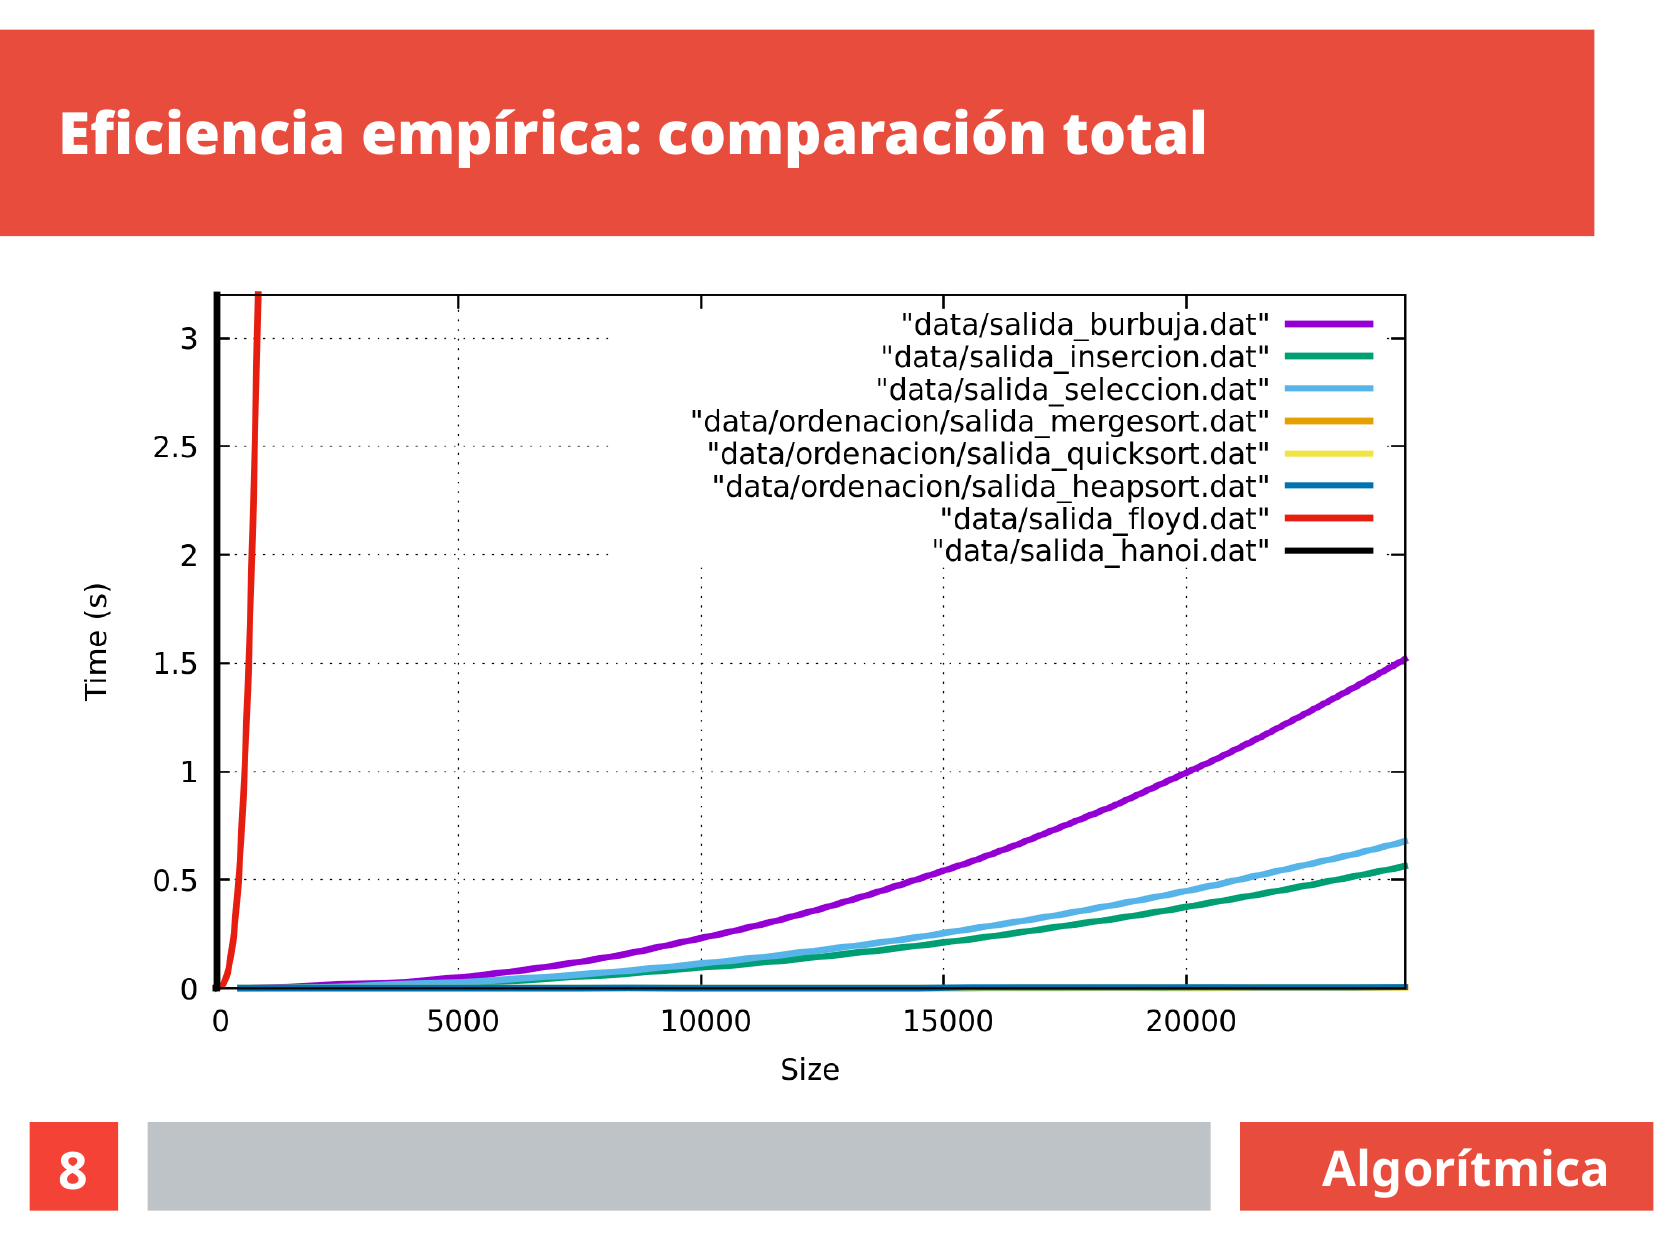

# Eficiencia empírica: comparación total
8
Algorítmica